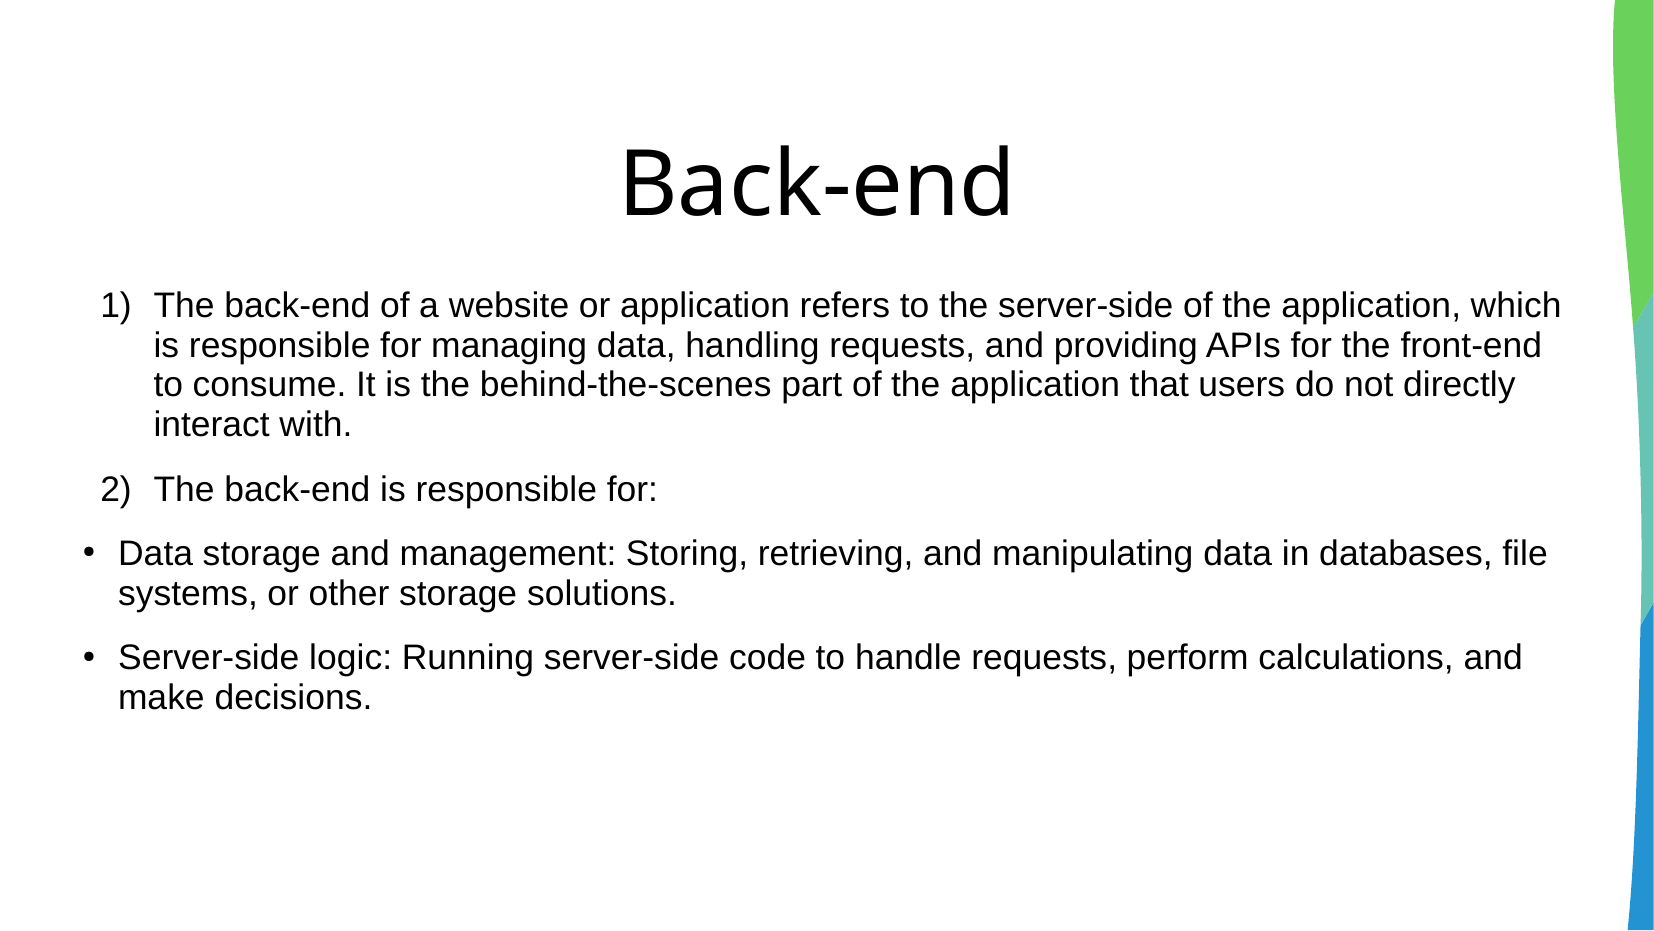

# Back-end
The back-end of a website or application refers to the server-side of the application, which is responsible for managing data, handling requests, and providing APIs for the front-end to consume. It is the behind-the-scenes part of the application that users do not directly interact with.
The back-end is responsible for:
Data storage and management: Storing, retrieving, and manipulating data in databases, file systems, or other storage solutions.
Server-side logic: Running server-side code to handle requests, perform calculations, and make decisions.